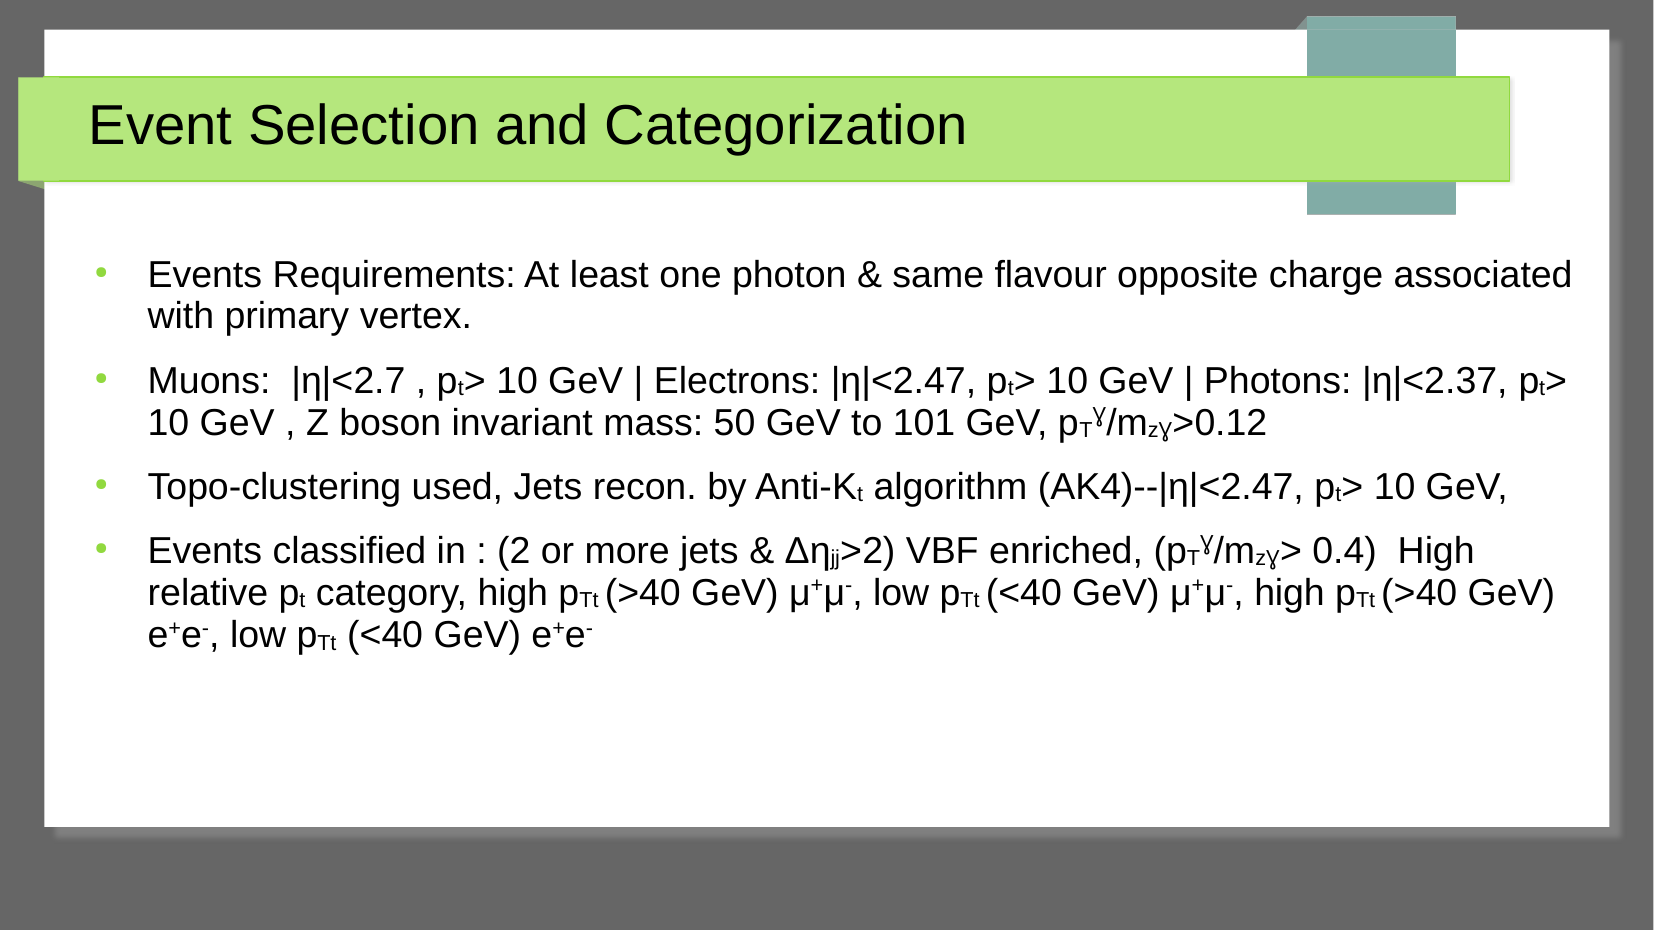

# Event Selection and Categorization
Events Requirements: At least one photon & same flavour opposite charge associated with primary vertex.
Muons: |η|<2.7 , pt> 10 GeV | Electrons: |η|<2.47, pt> 10 GeV | Photons: |η|<2.37, pt> 10 GeV , Z boson invariant mass: 50 GeV to 101 GeV, pTƔ/mzƔ>0.12
Topo-clustering used, Jets recon. by Anti-Kt algorithm (AK4)--|η|<2.47, pt> 10 GeV,
Events classified in : (2 or more jets & Δηjj>2) VBF enriched, (pTƔ/mzƔ> 0.4) High relative pt category, high pTt (>40 GeV) μ+μ-, low pTt (<40 GeV) μ+μ-, high pTt (>40 GeV) e+e-, low pTt (<40 GeV) e+e-